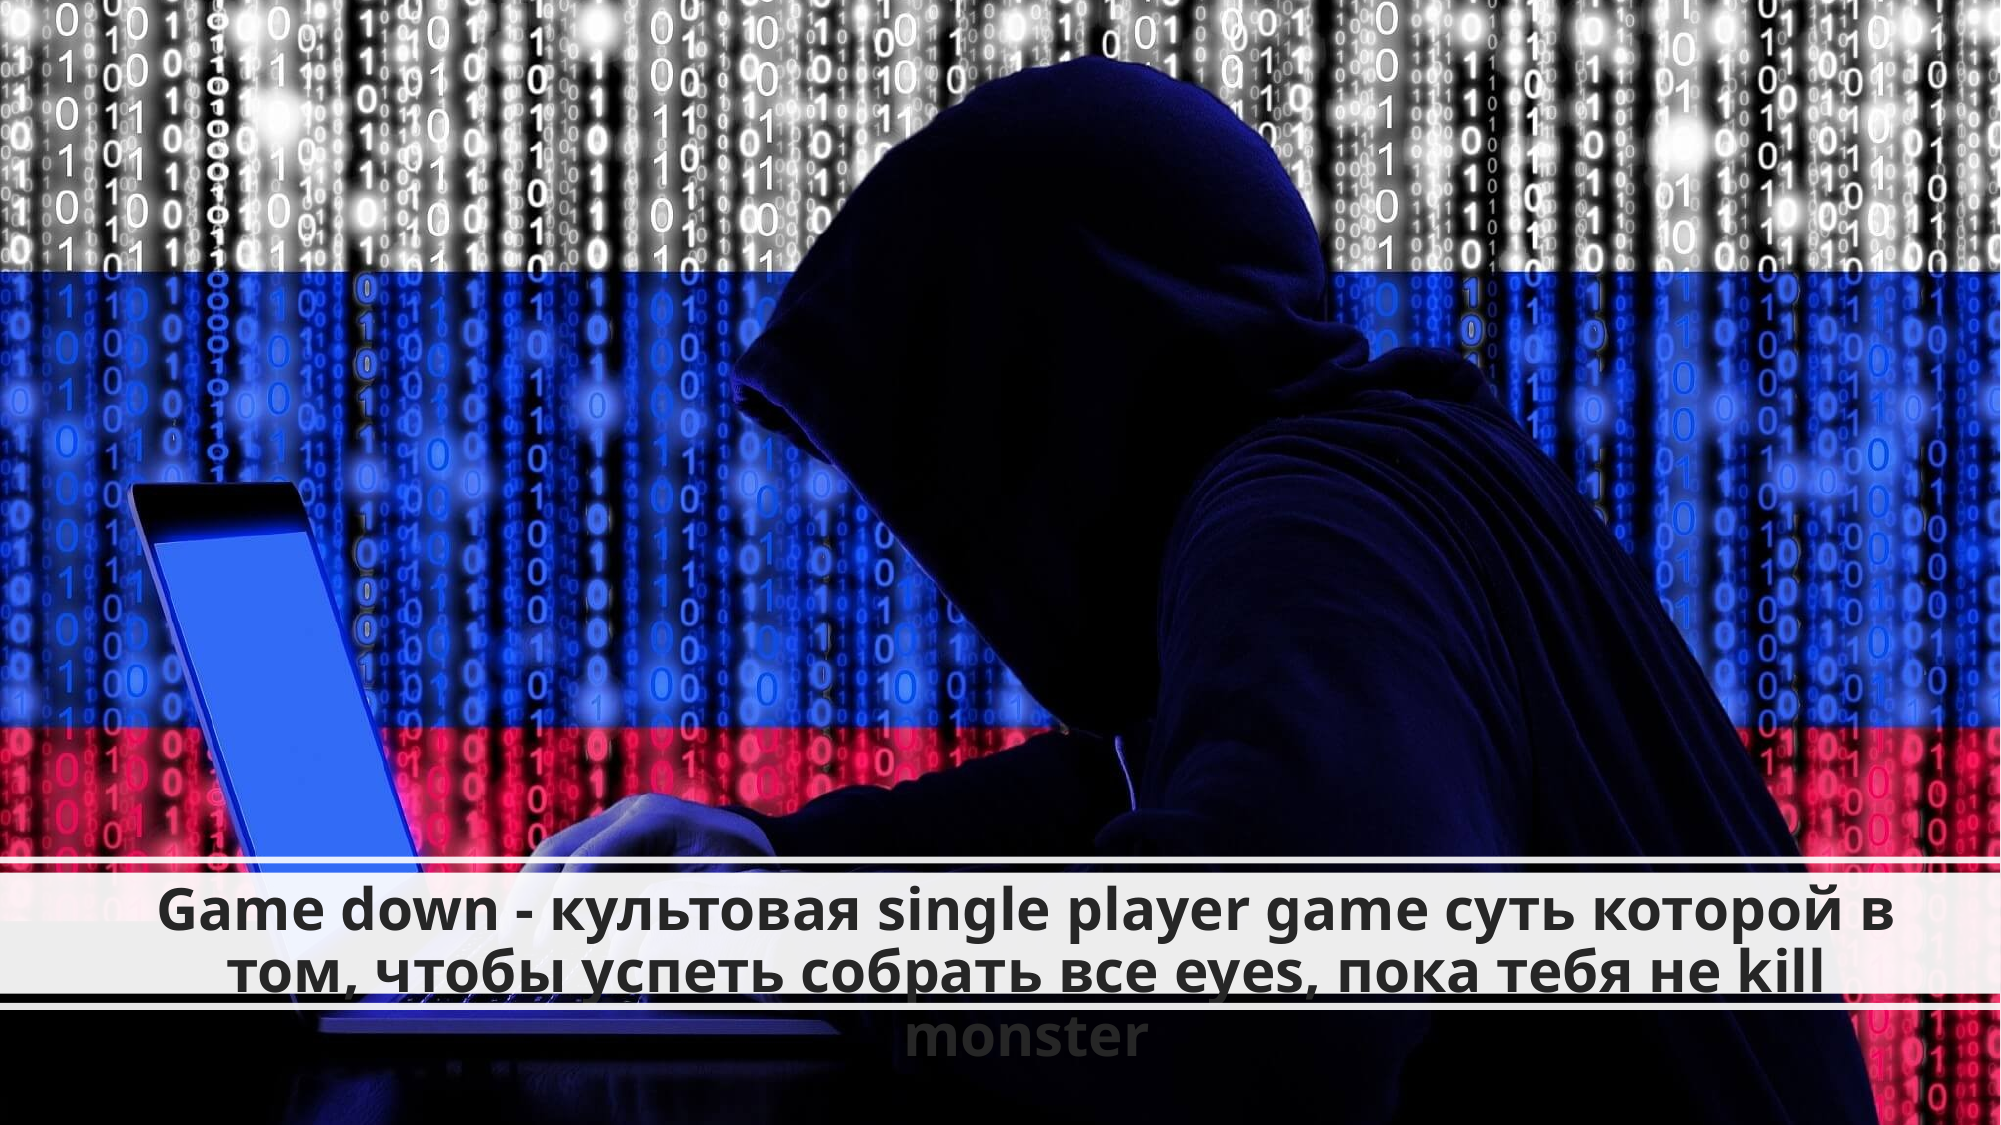

# Game down - культовая single player game суть которой в том, чтобы успеть собрать все eyes, пока тебя не kill monster